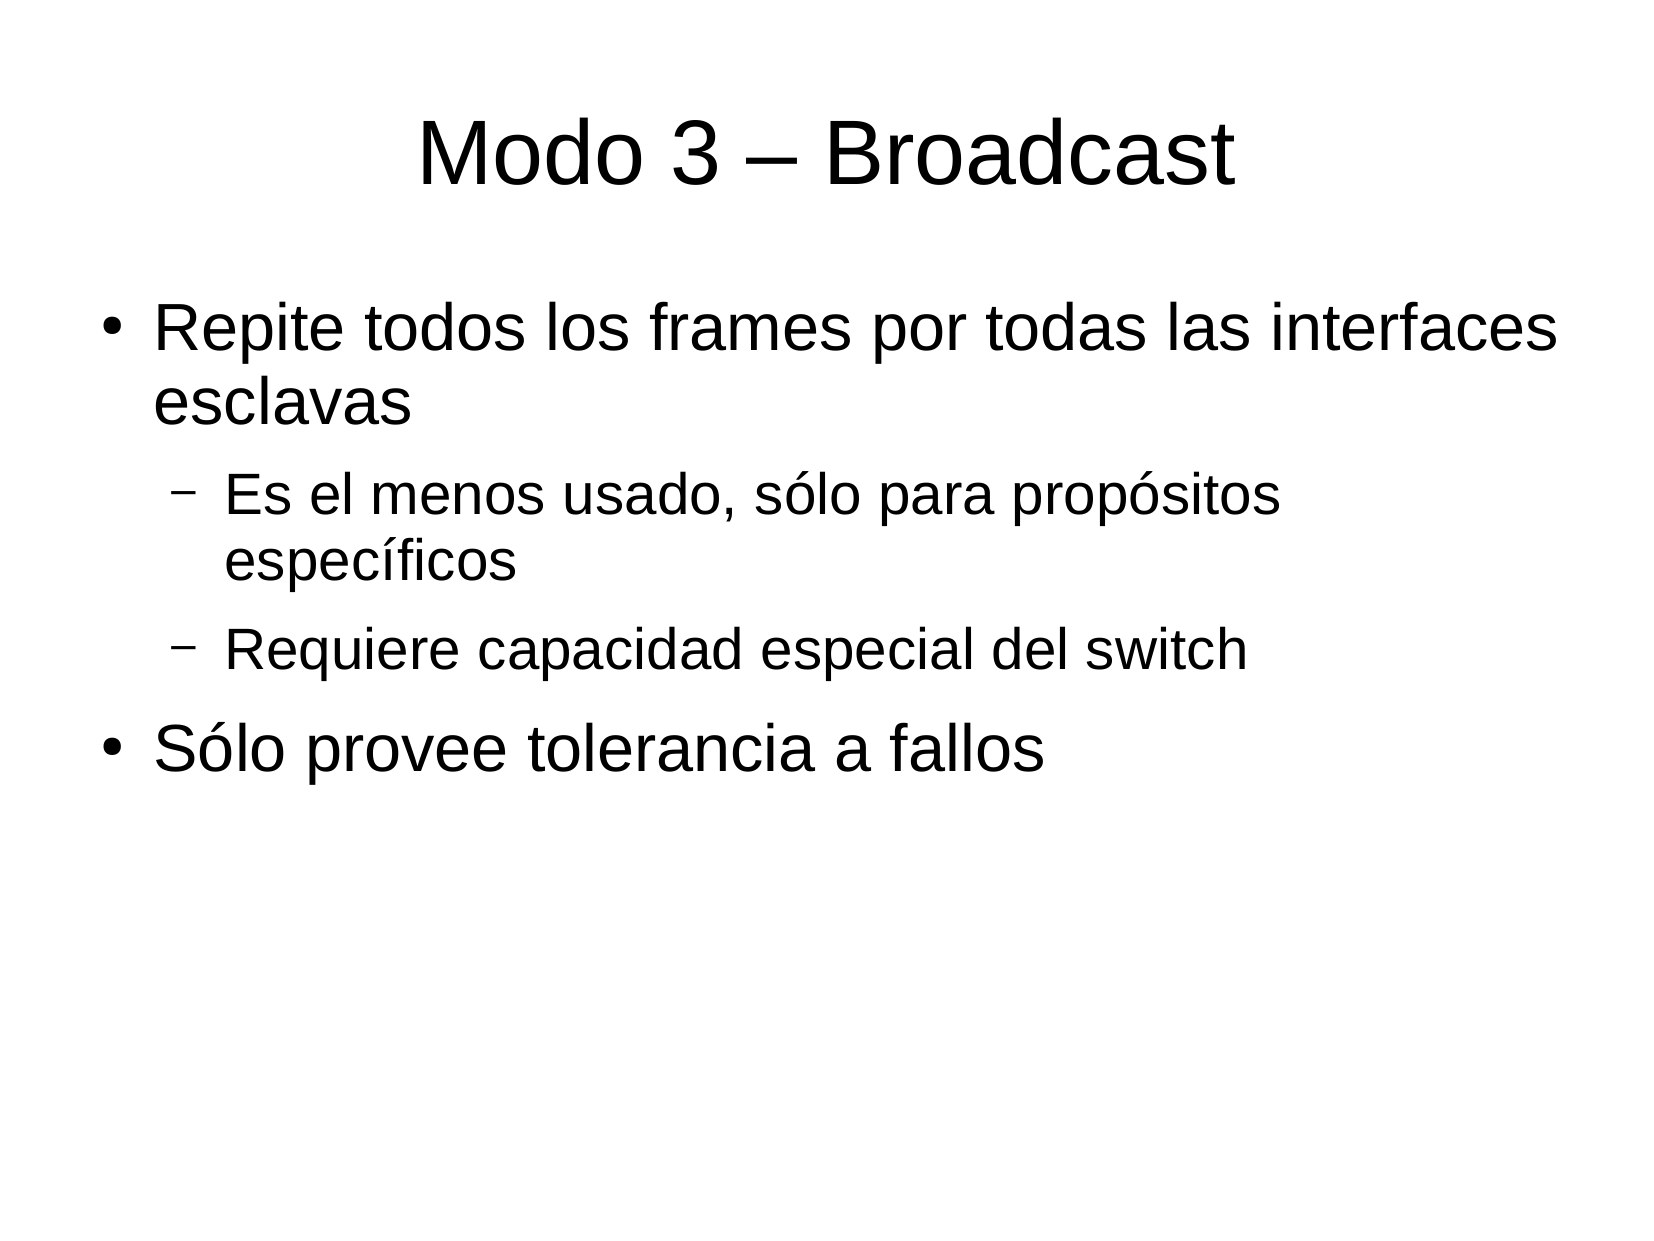

# Modo 3 – Broadcast
Repite todos los frames por todas las interfaces esclavas
Es el menos usado, sólo para propósitos específicos
Requiere capacidad especial del switch
Sólo provee tolerancia a fallos